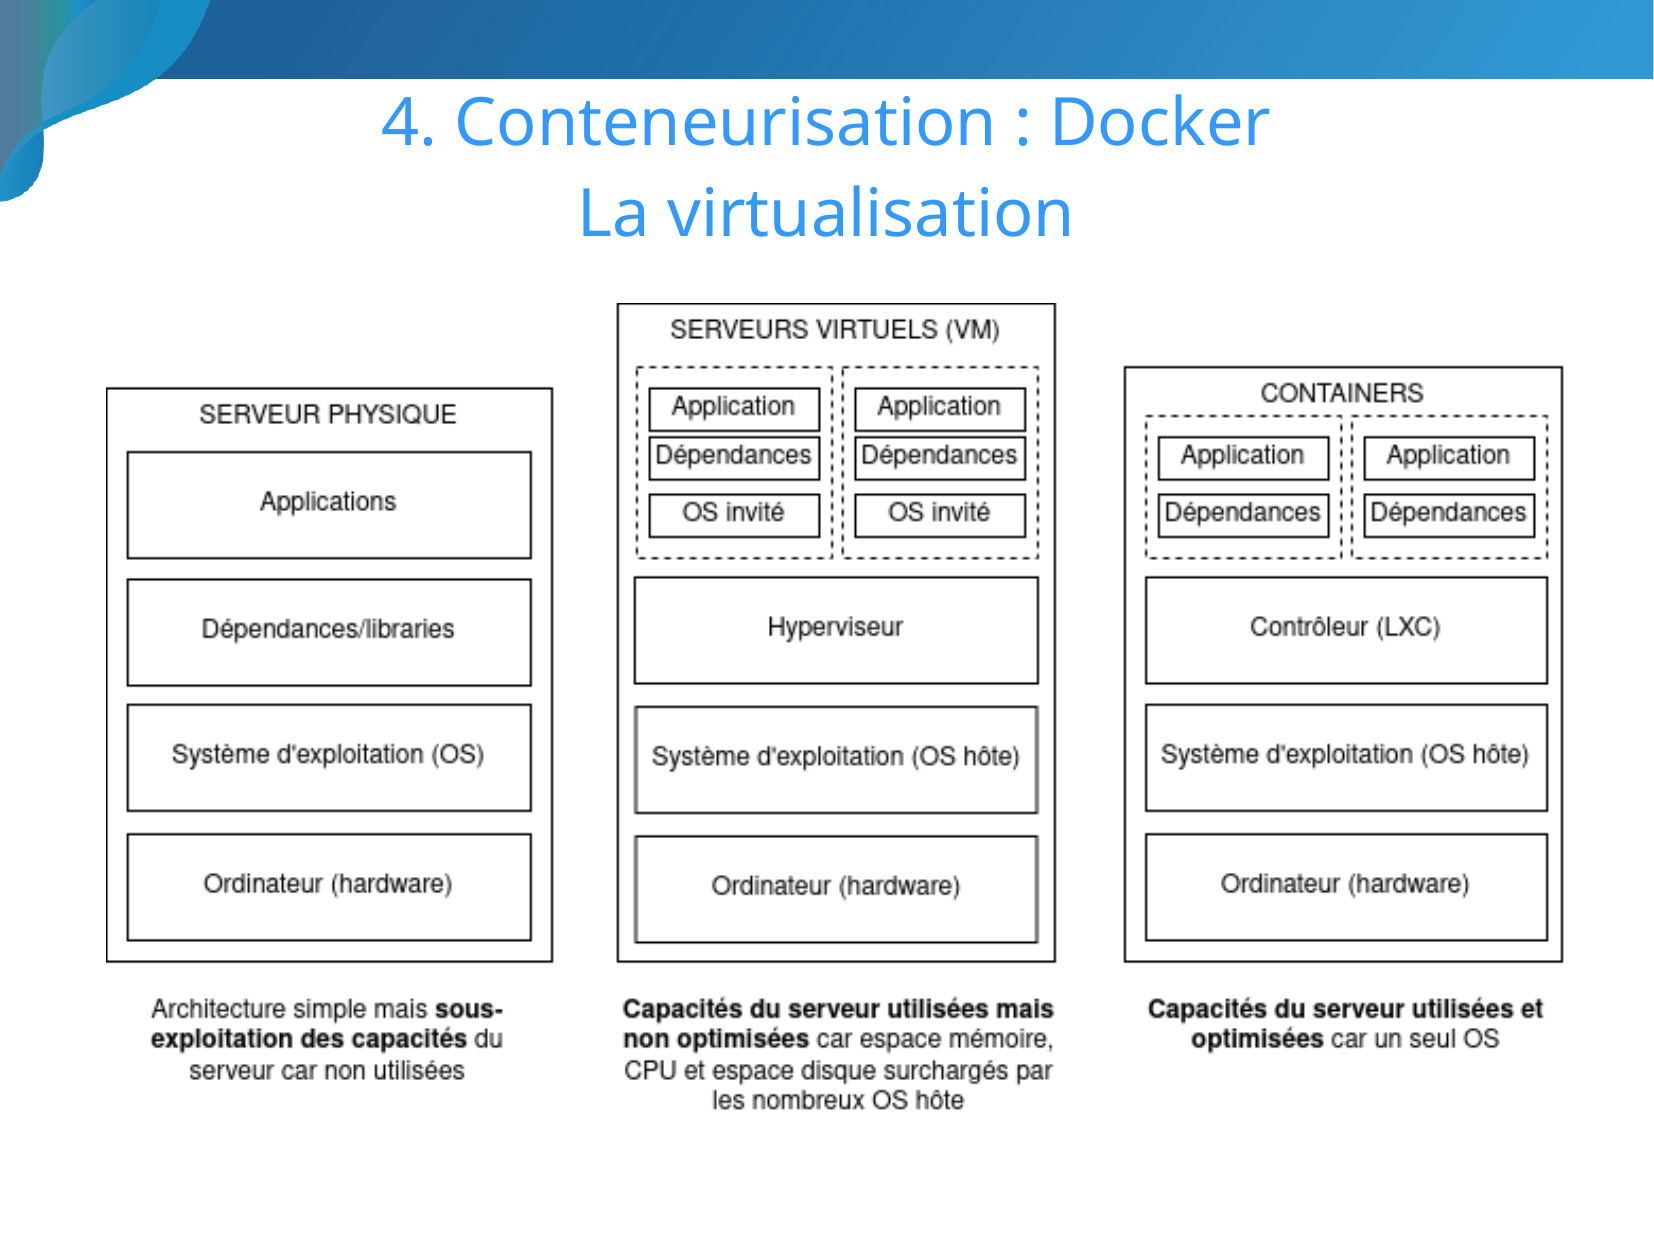

# 4. Conteneurisation : Docker La virtualisation